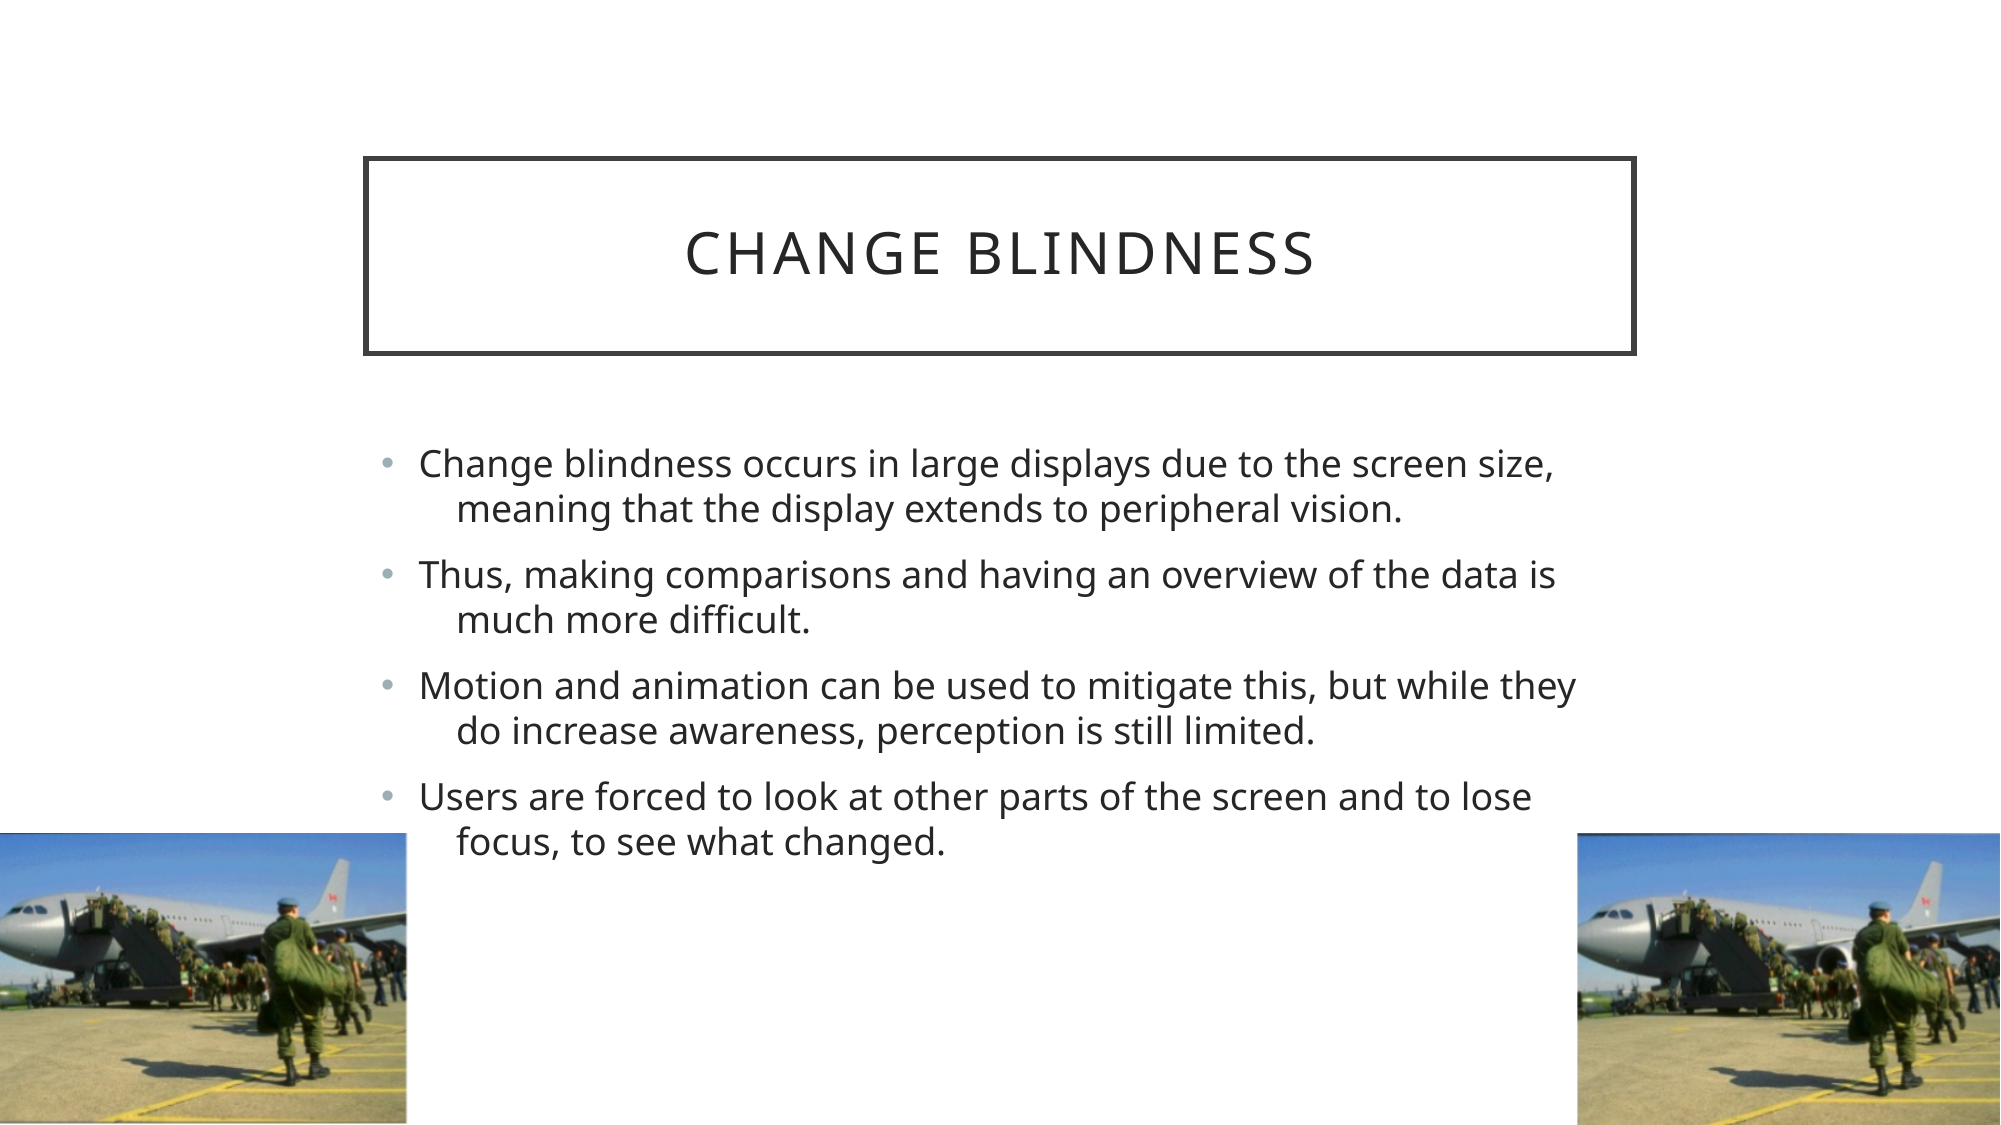

# Change blindness
Change blindness occurs in large displays due to the screen size, meaning that the display extends to peripheral vision.
Thus, making comparisons and having an overview of the data is much more difficult.
Motion and animation can be used to mitigate this, but while they do increase awareness, perception is still limited.
Users are forced to look at other parts of the screen and to lose focus, to see what changed.